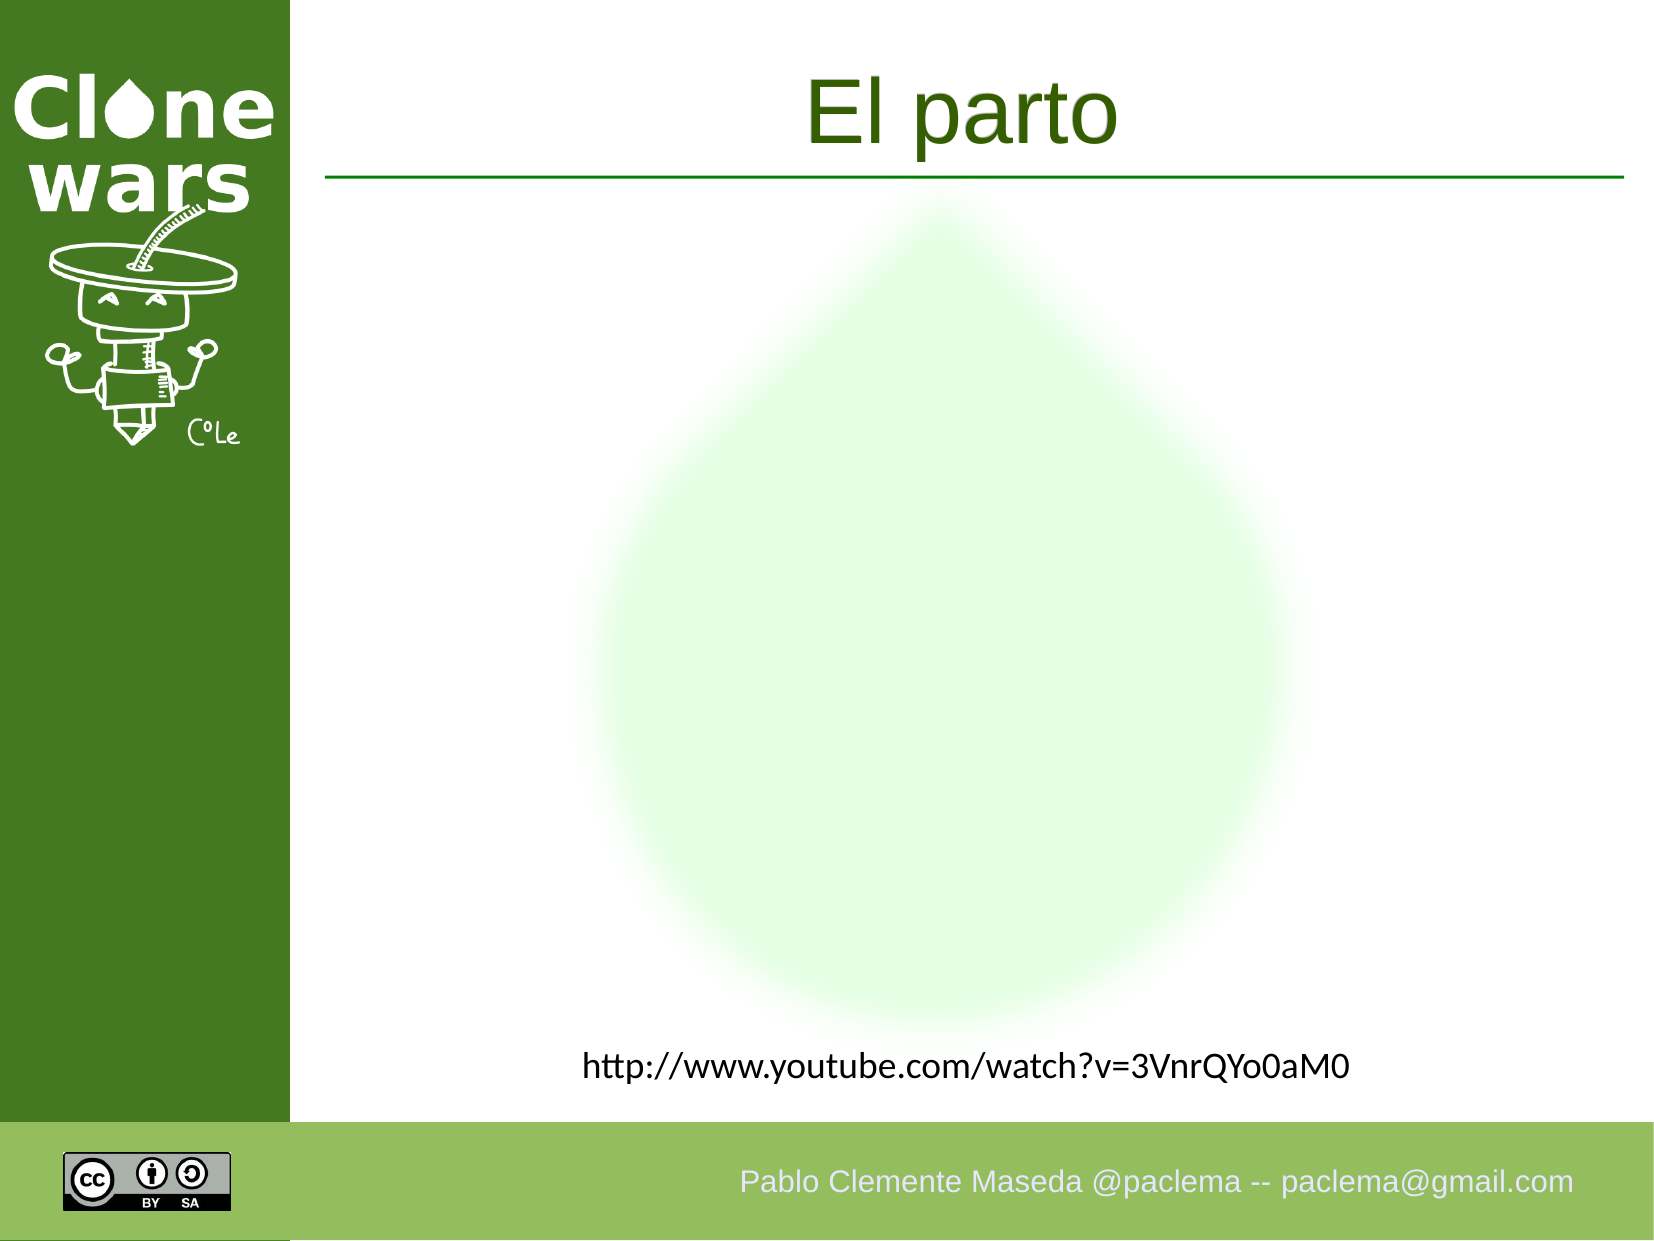

# El parto
http://www.youtube.com/watch?v=3VnrQYo0aM0
Pablo Clemente Maseda @paclema -- paclema@gmail.com